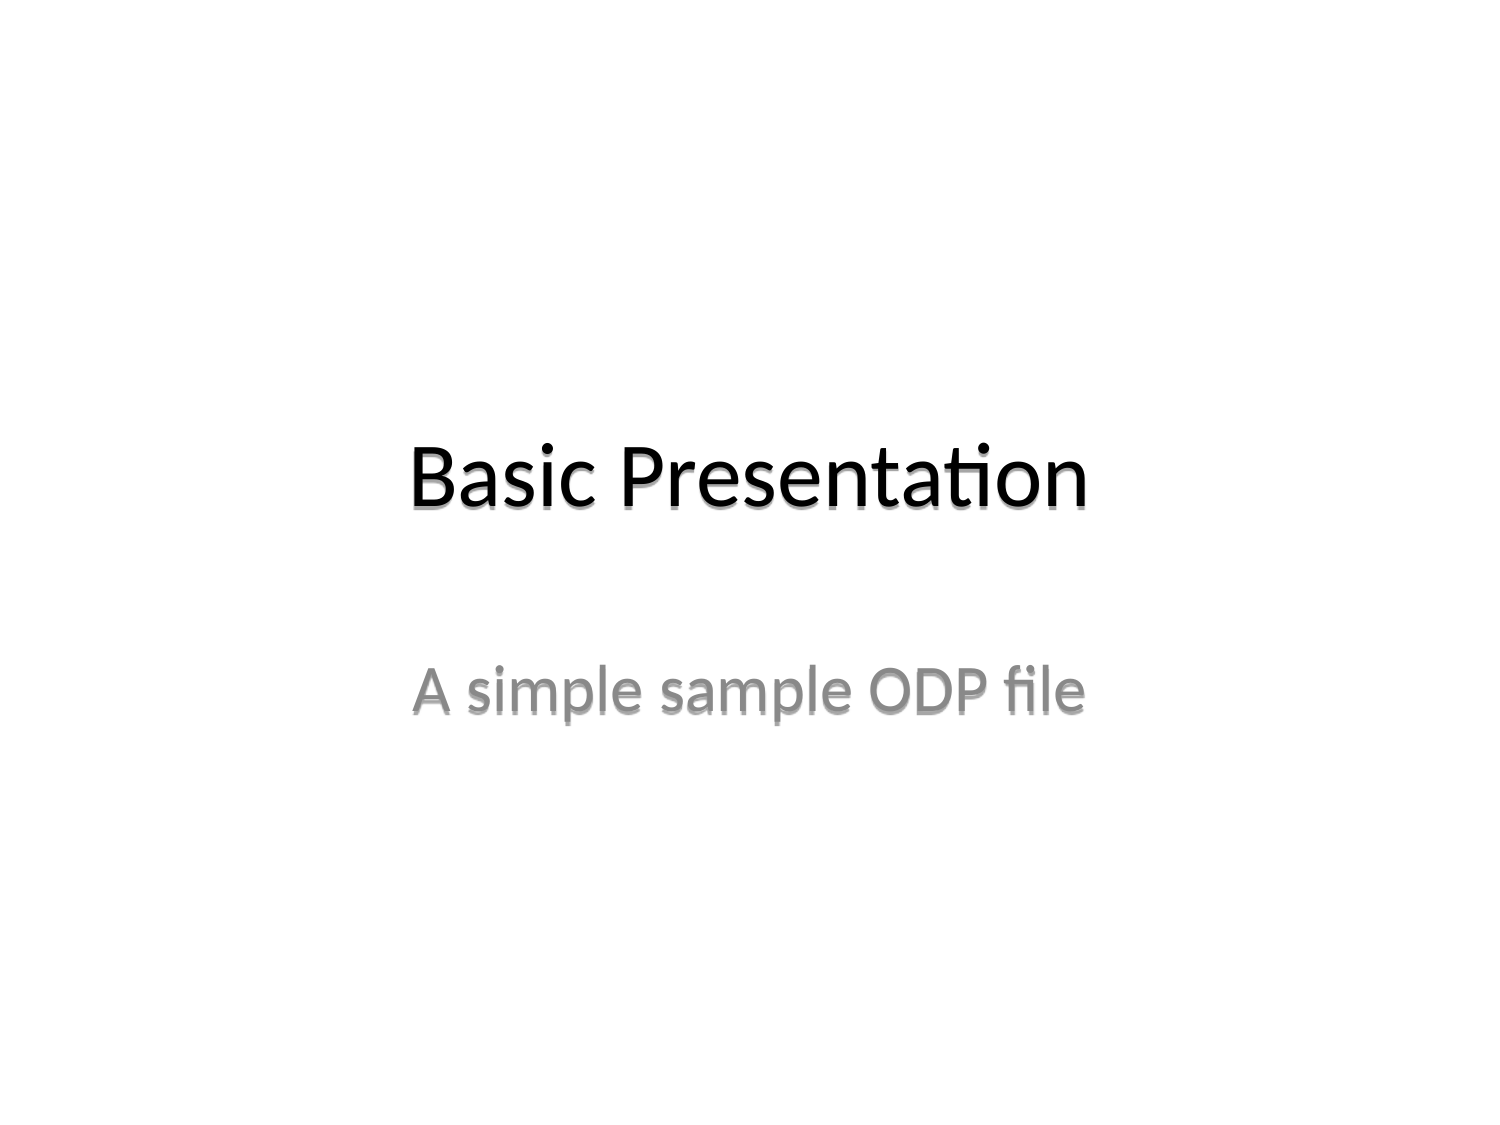

# Basic Presentation
A simple sample ODP file